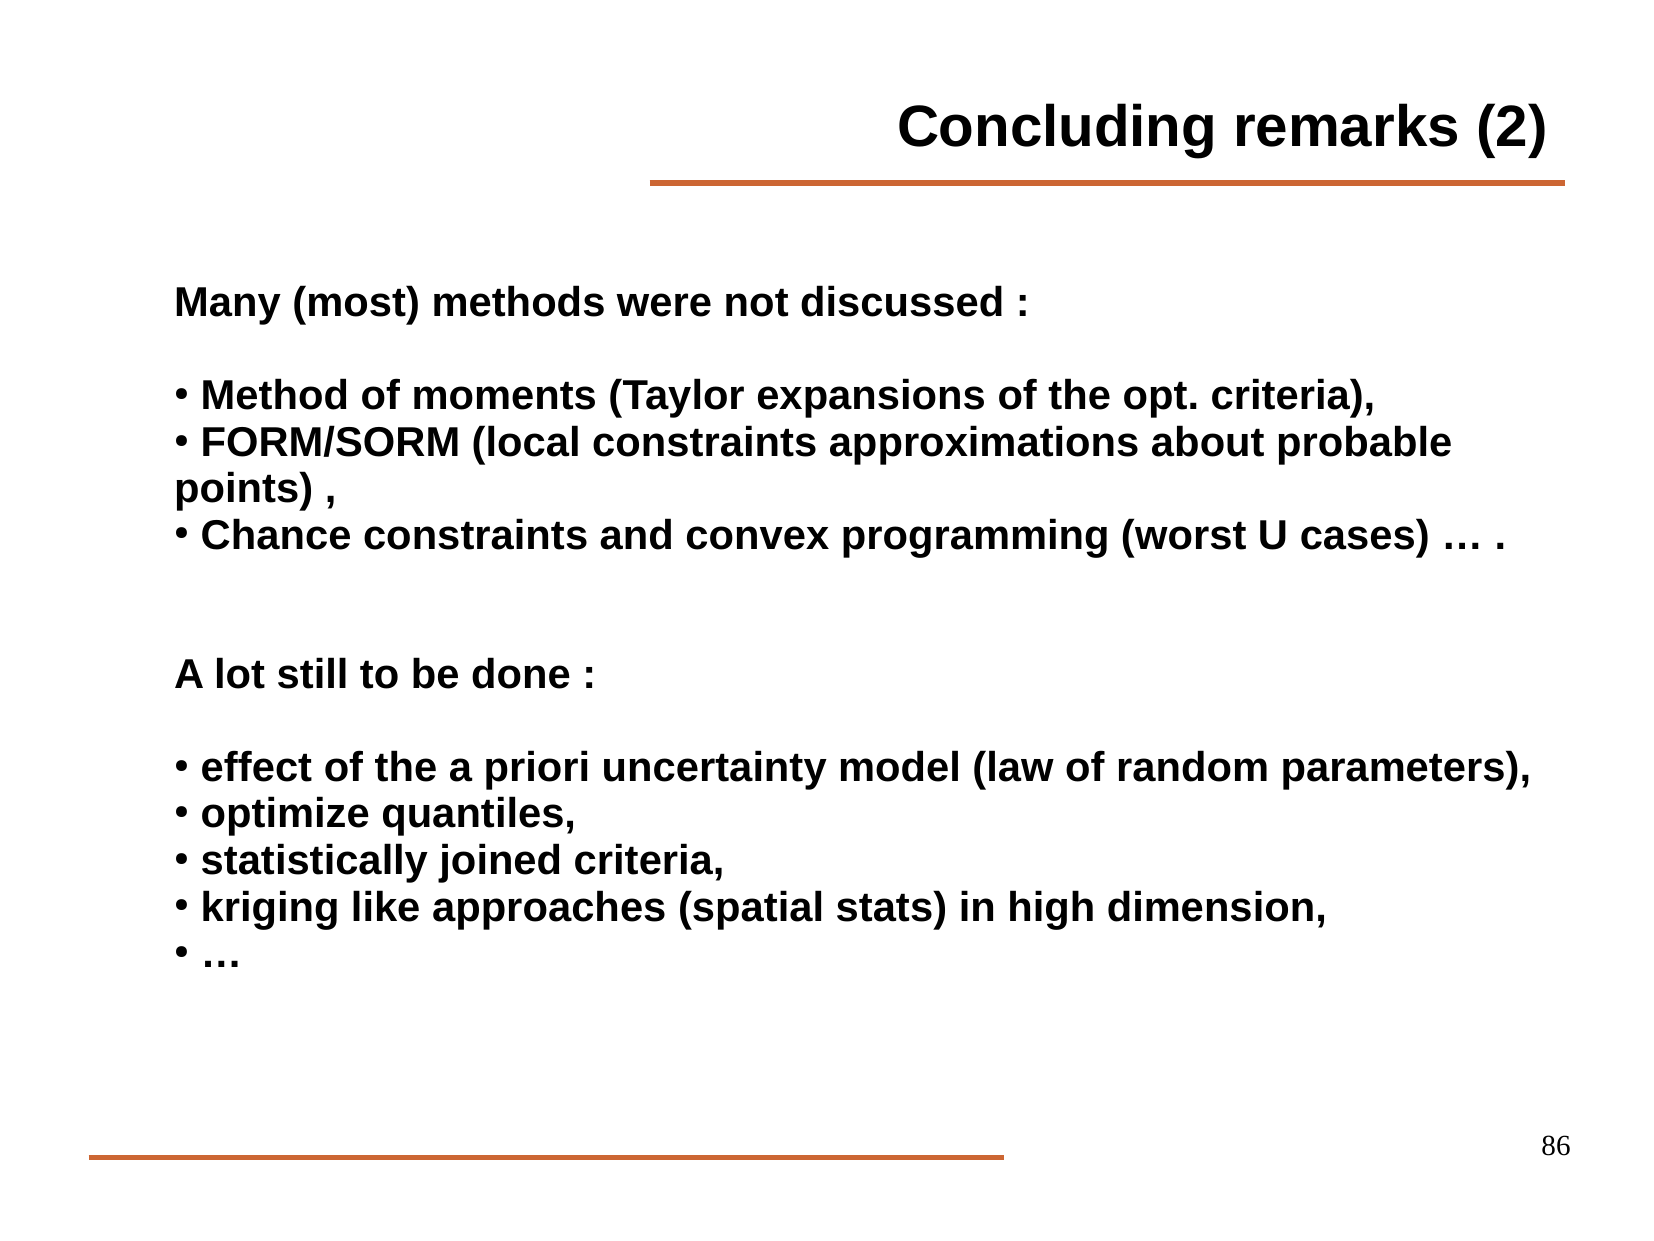

Concluding remarks (2)
Many (most) methods were not discussed :
 Method of moments (Taylor expansions of the opt. criteria),
 FORM/SORM (local constraints approximations about probable points) ,
 Chance constraints and convex programming (worst U cases) … .
A lot still to be done :
 effect of the a priori uncertainty model (law of random parameters),
 optimize quantiles,
 statistically joined criteria,
 kriging like approaches (spatial stats) in high dimension,
 …
86